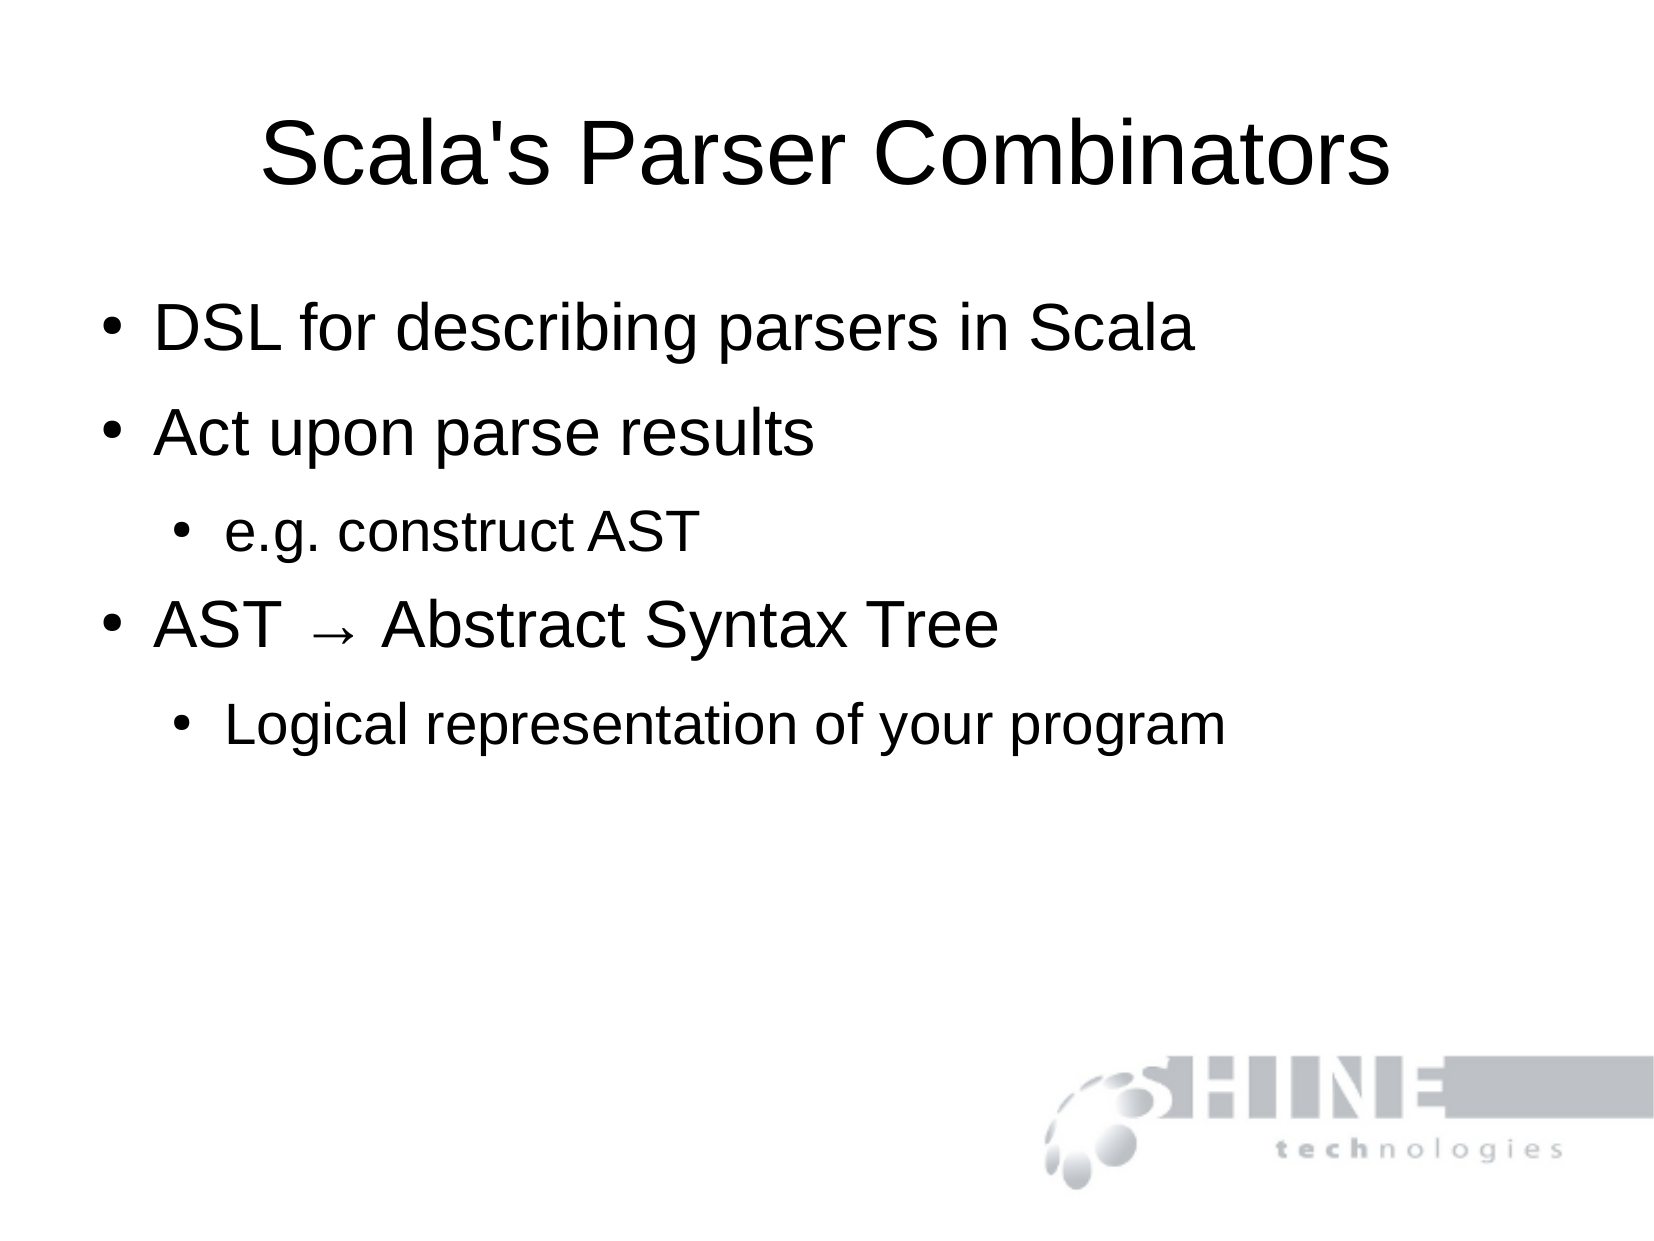

# Scala's Parser Combinators
DSL for describing parsers in Scala
Act upon parse results
e.g. construct AST
AST → Abstract Syntax Tree
Logical representation of your program